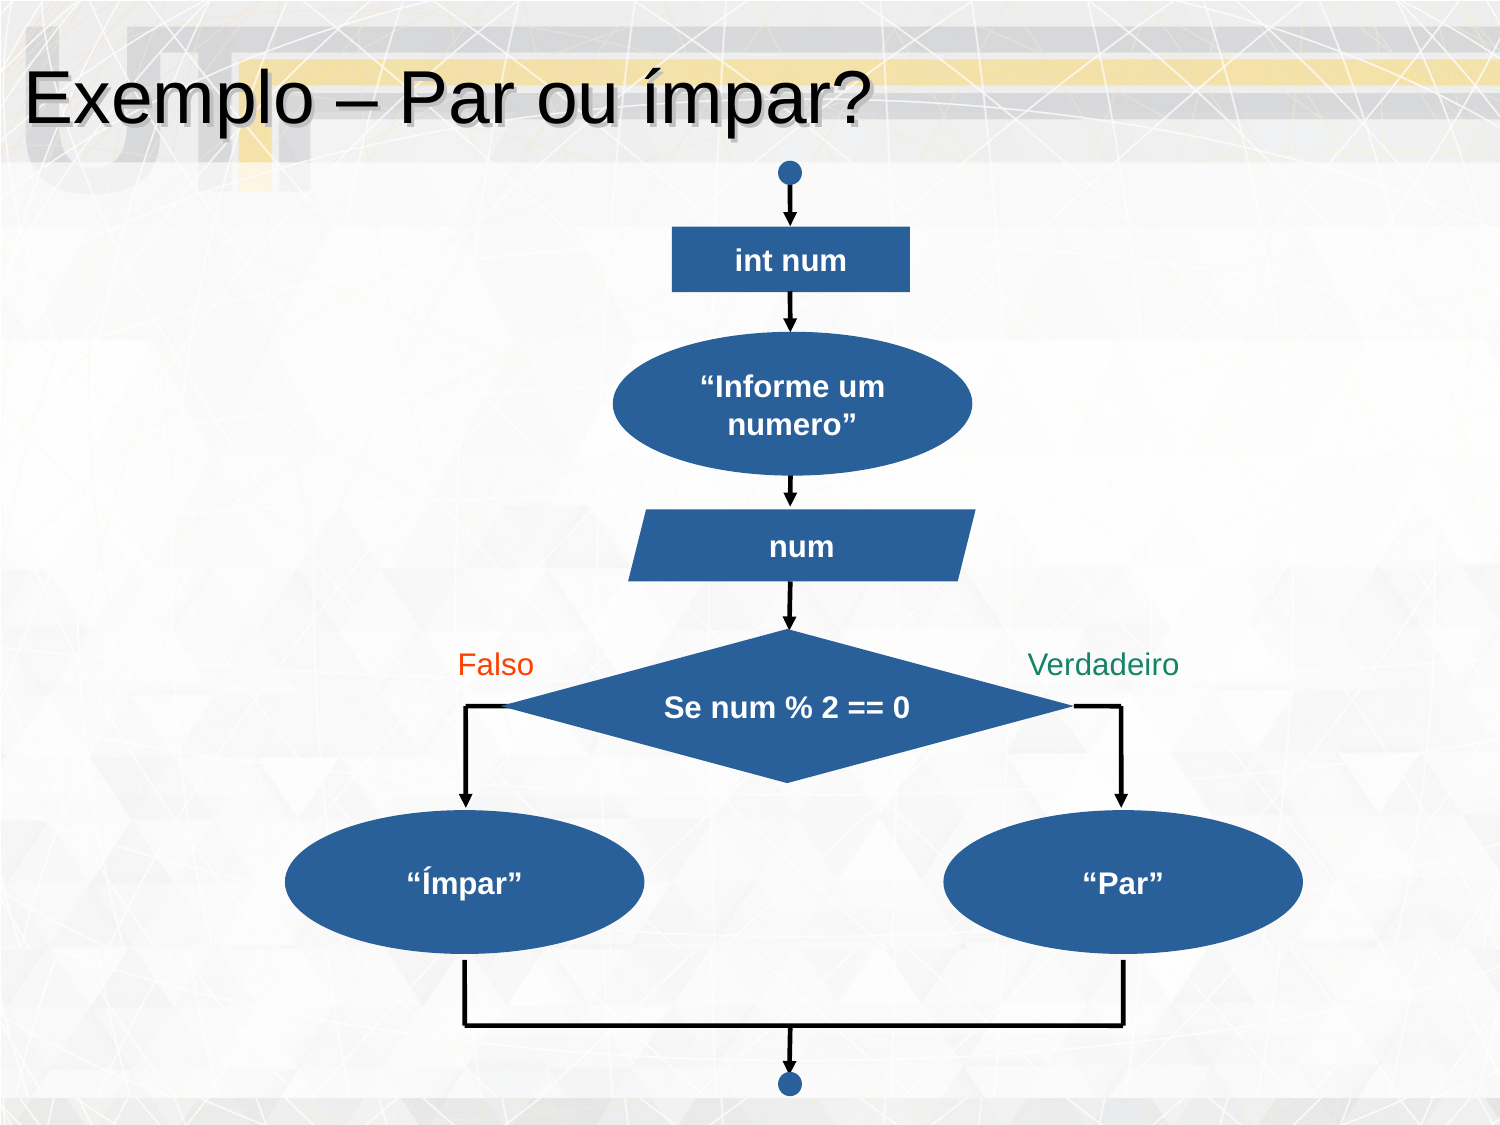

# Exemplo – Par ou ímpar?
int num
“Informe um numero”
num
Se num % 2 == 0
Falso
Verdadeiro
“Ímpar”
“Par”